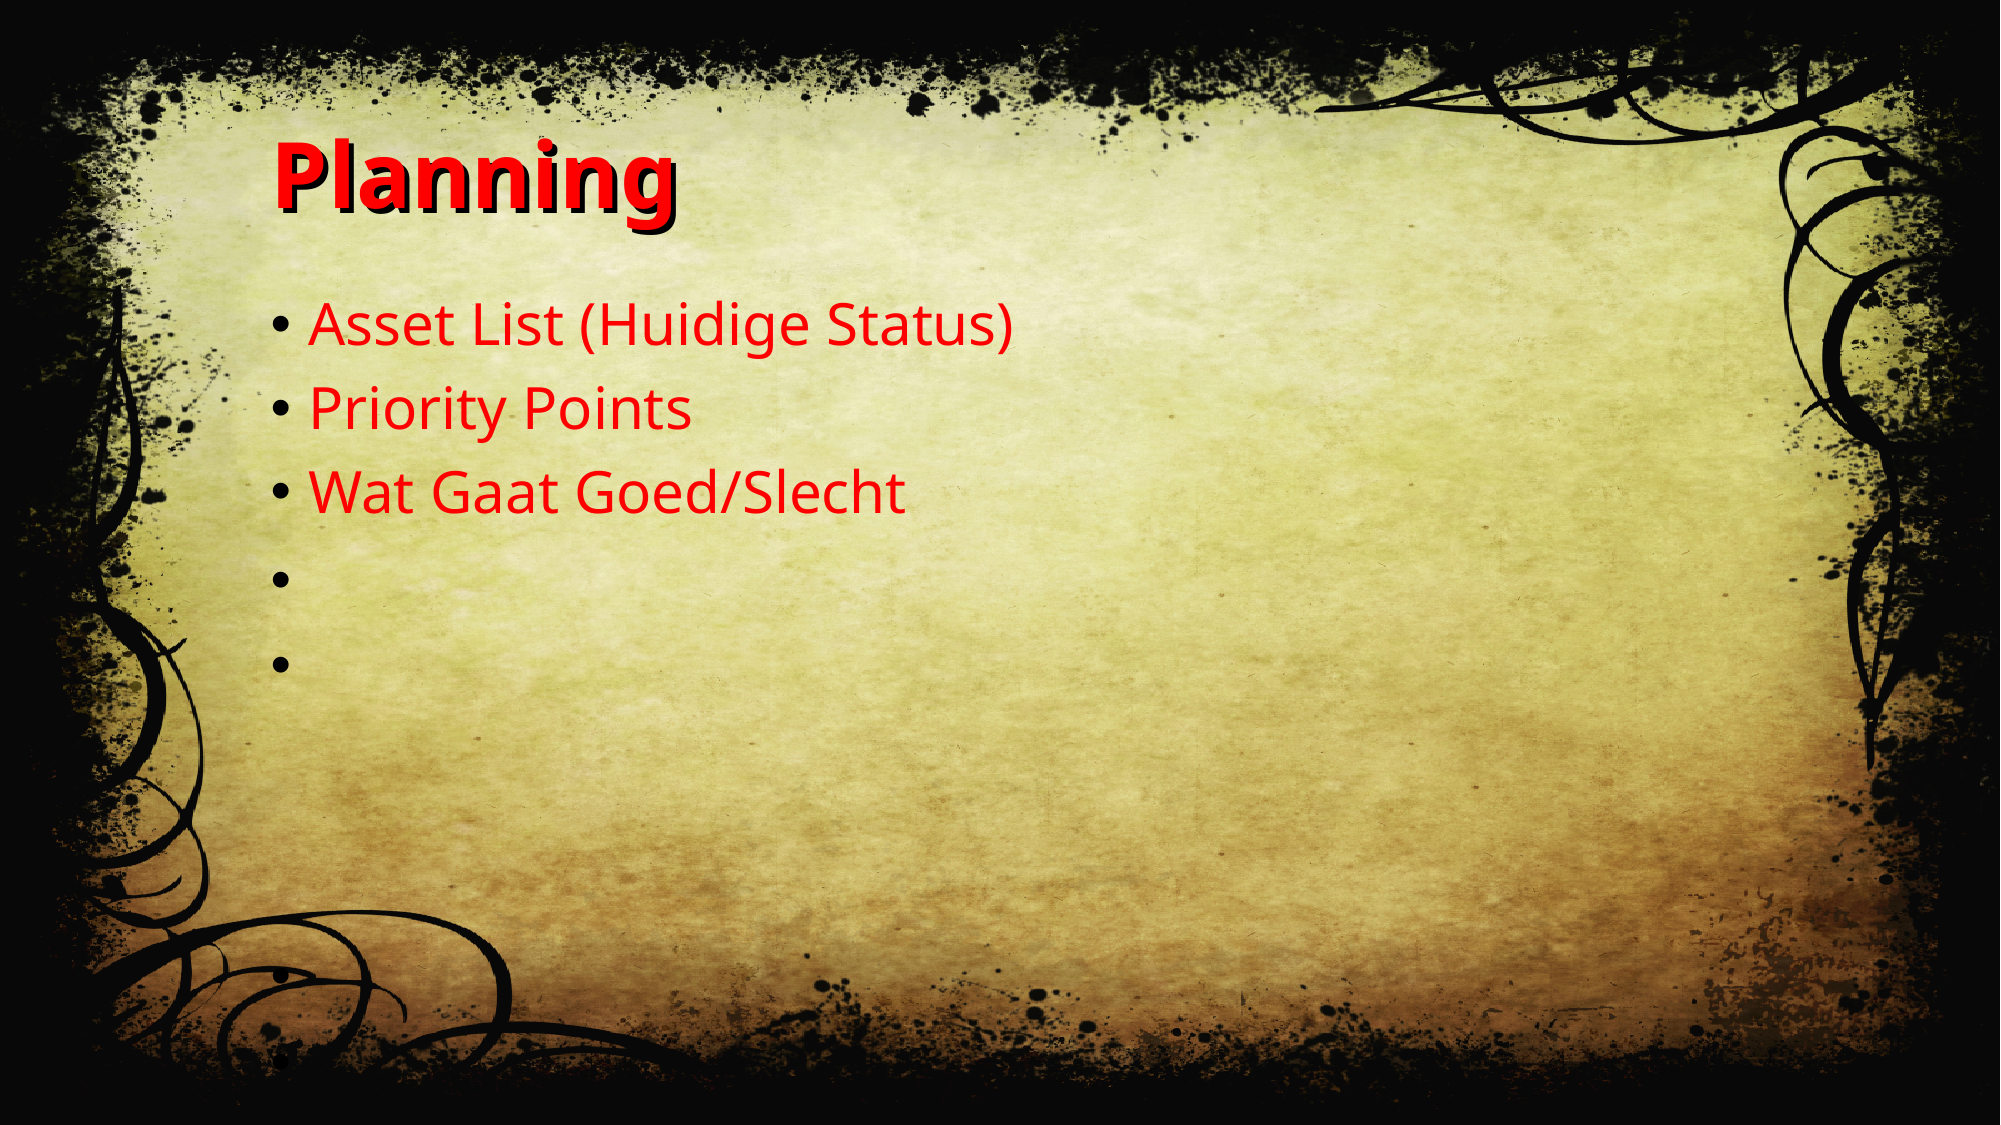

# Planning
Asset List (Huidige Status)
Priority Points
Wat Gaat Goed/Slecht